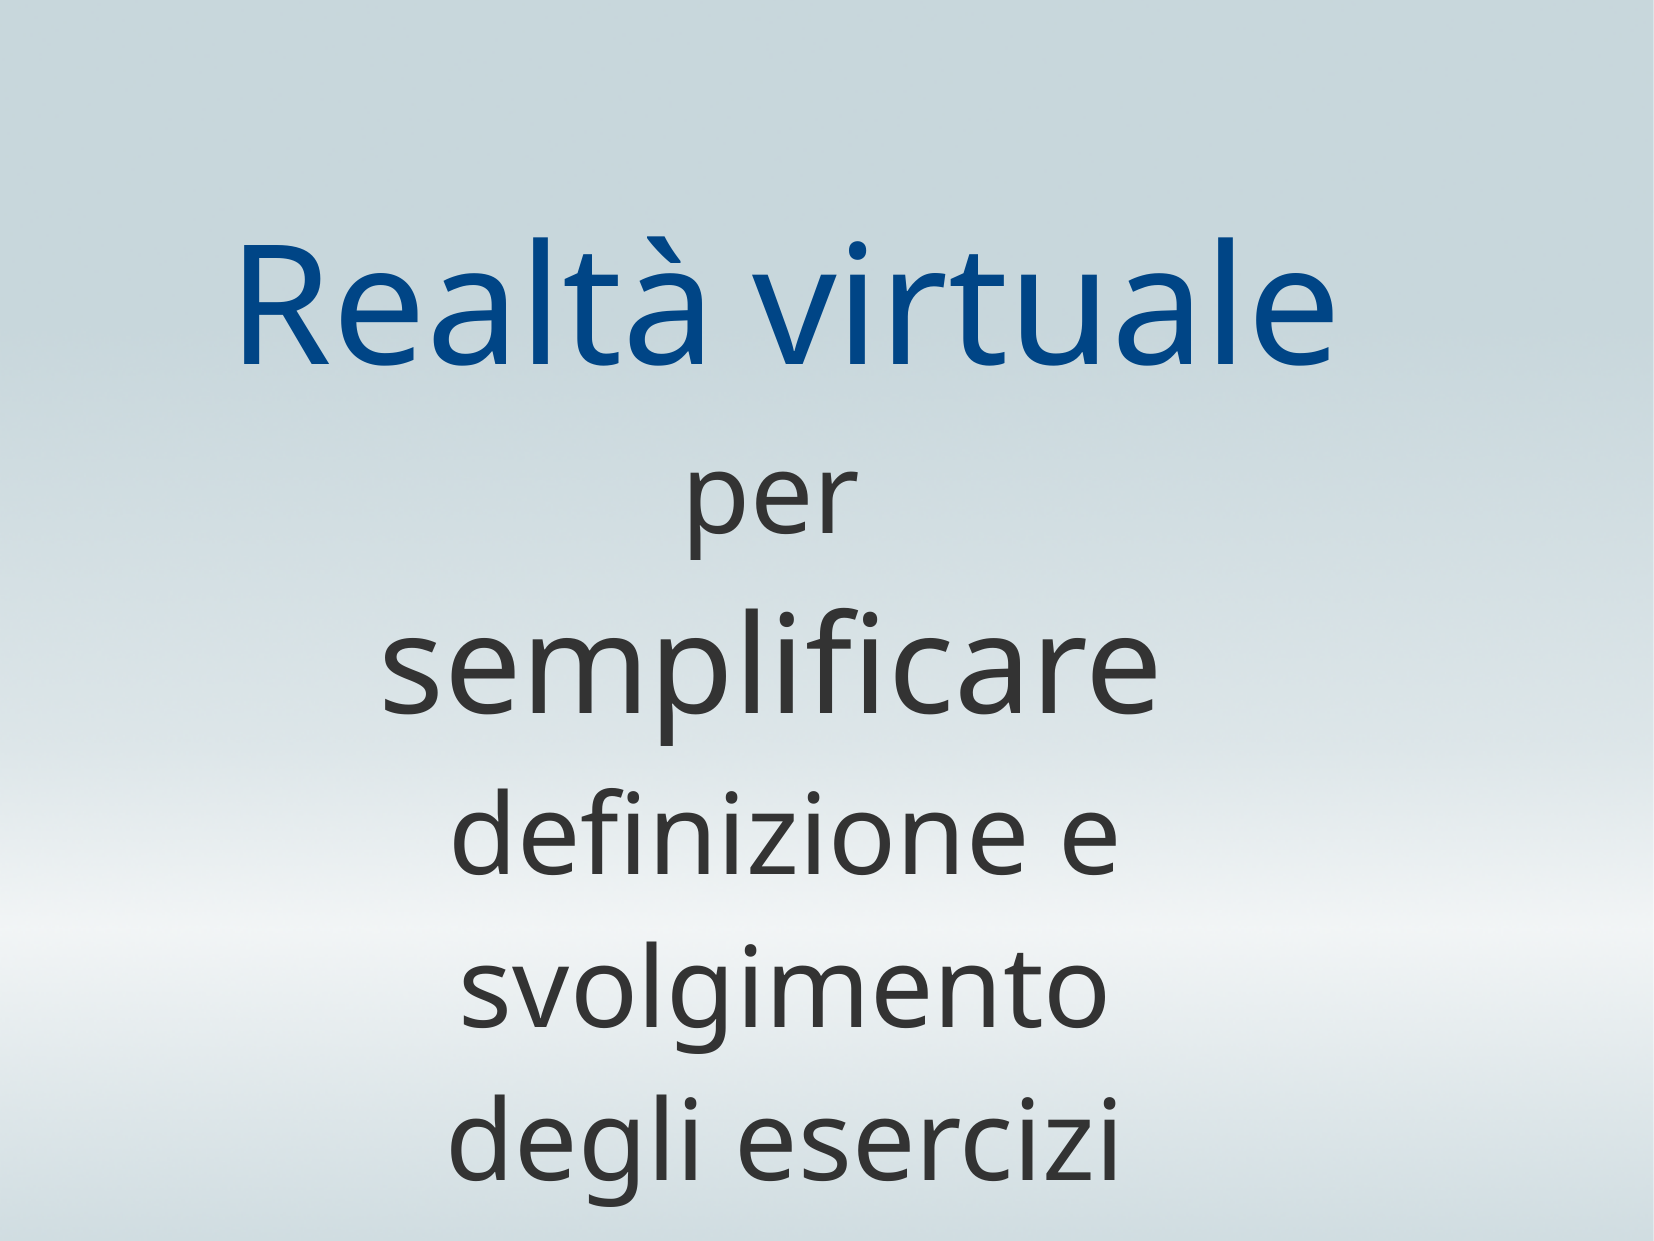

Realtà virtuale
per
semplificare
definizione e svolgimento
degli esercizi riabilitativi